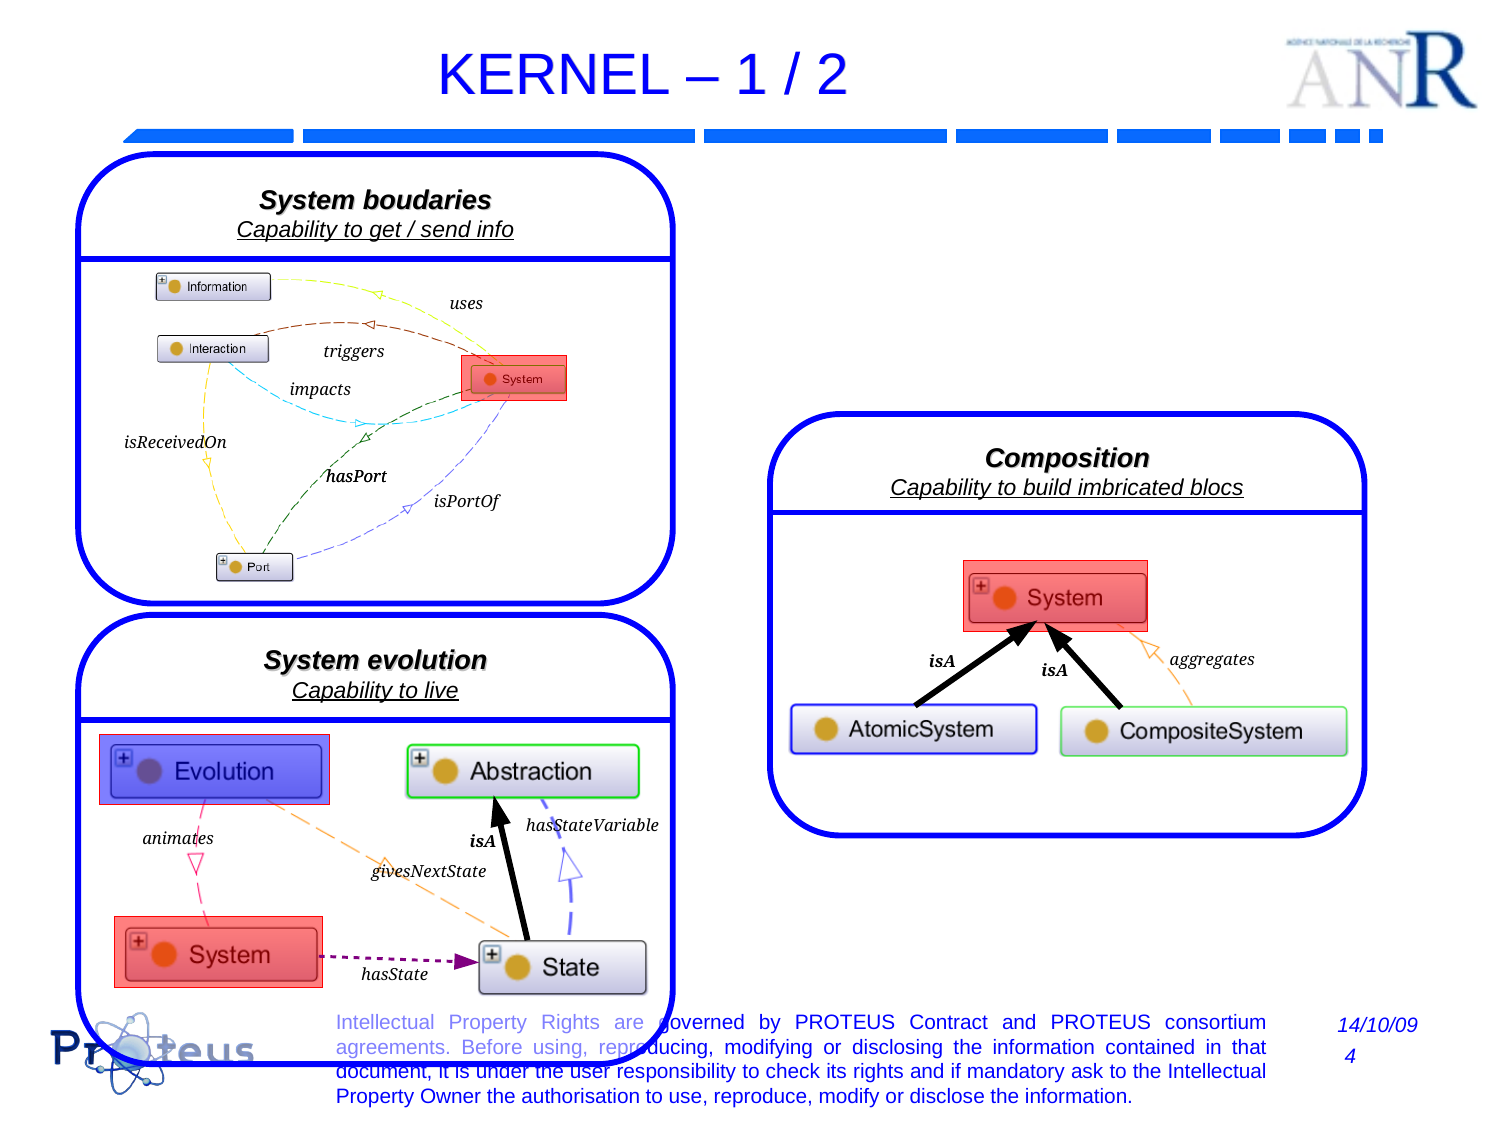

# KERNEL – 1 / 2
System boudaries
Capability to get / send info
uses
triggers
impacts
Composition
Capability to build imbricated blocs
isReceivedOn
hasPort
hasPort
isPortOf
System evolution
Capability to live
aggregates
isA
isA
hasStateVariable
animates
isA
givesNextState
hasState